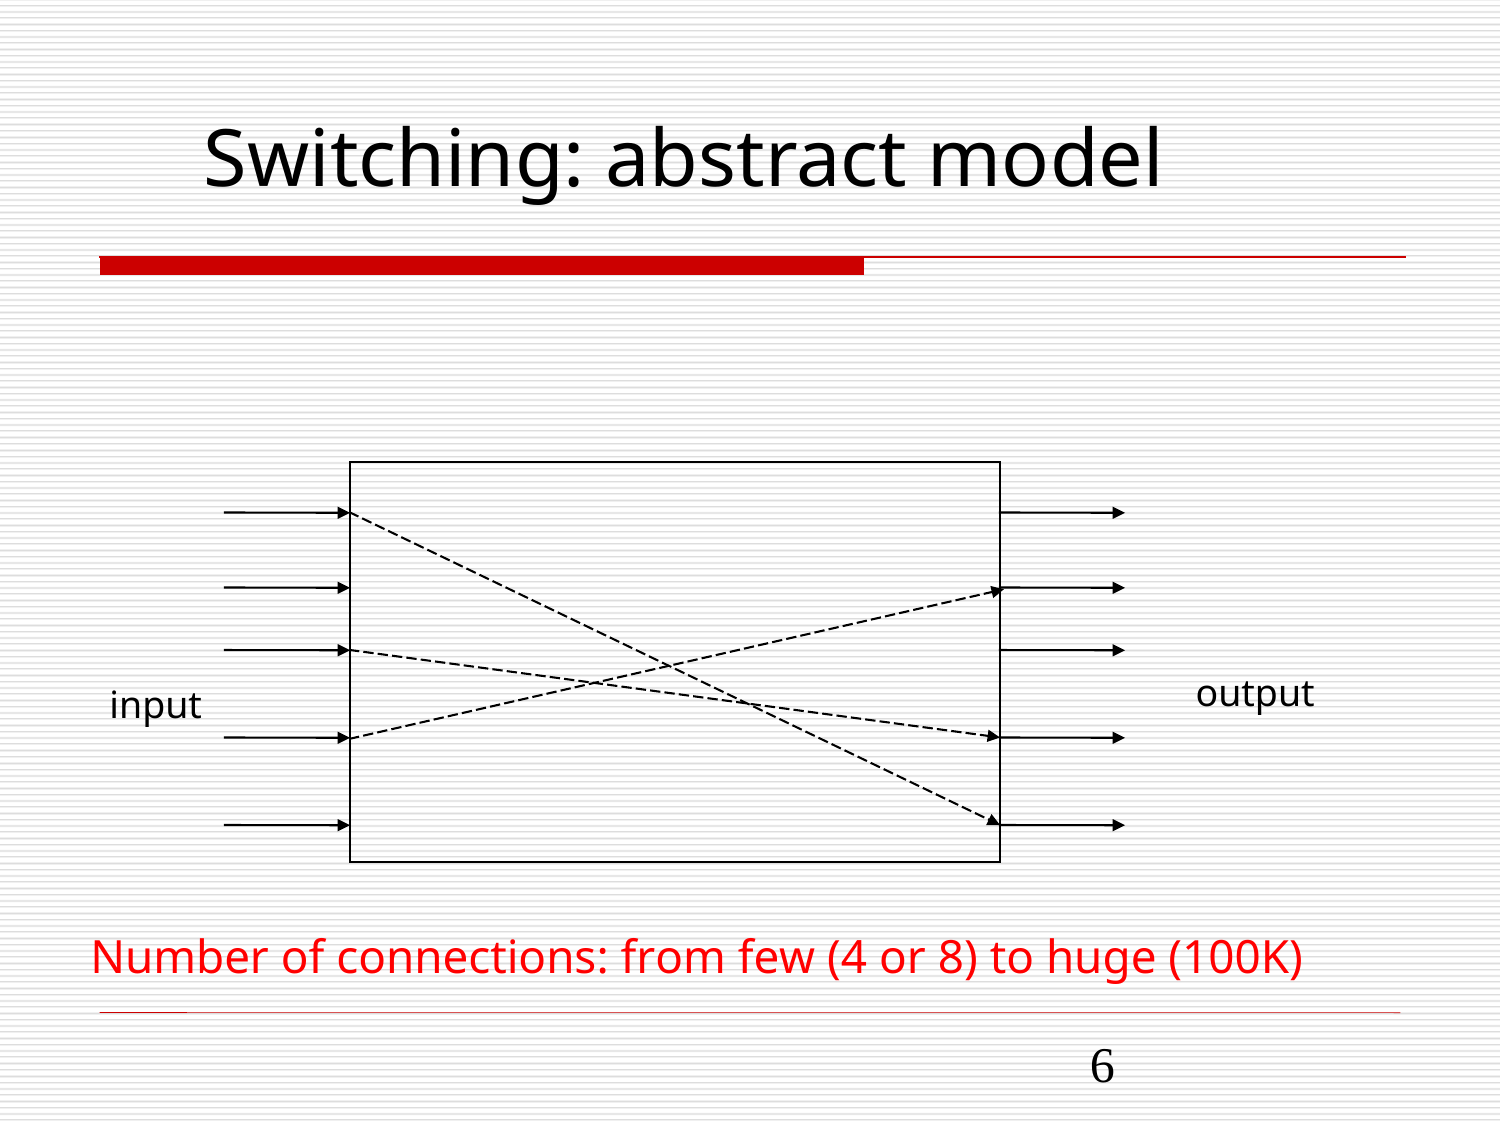

# Switching: abstract model
output
input
Number of connections: from few (4 or 8) to huge (100K)
6